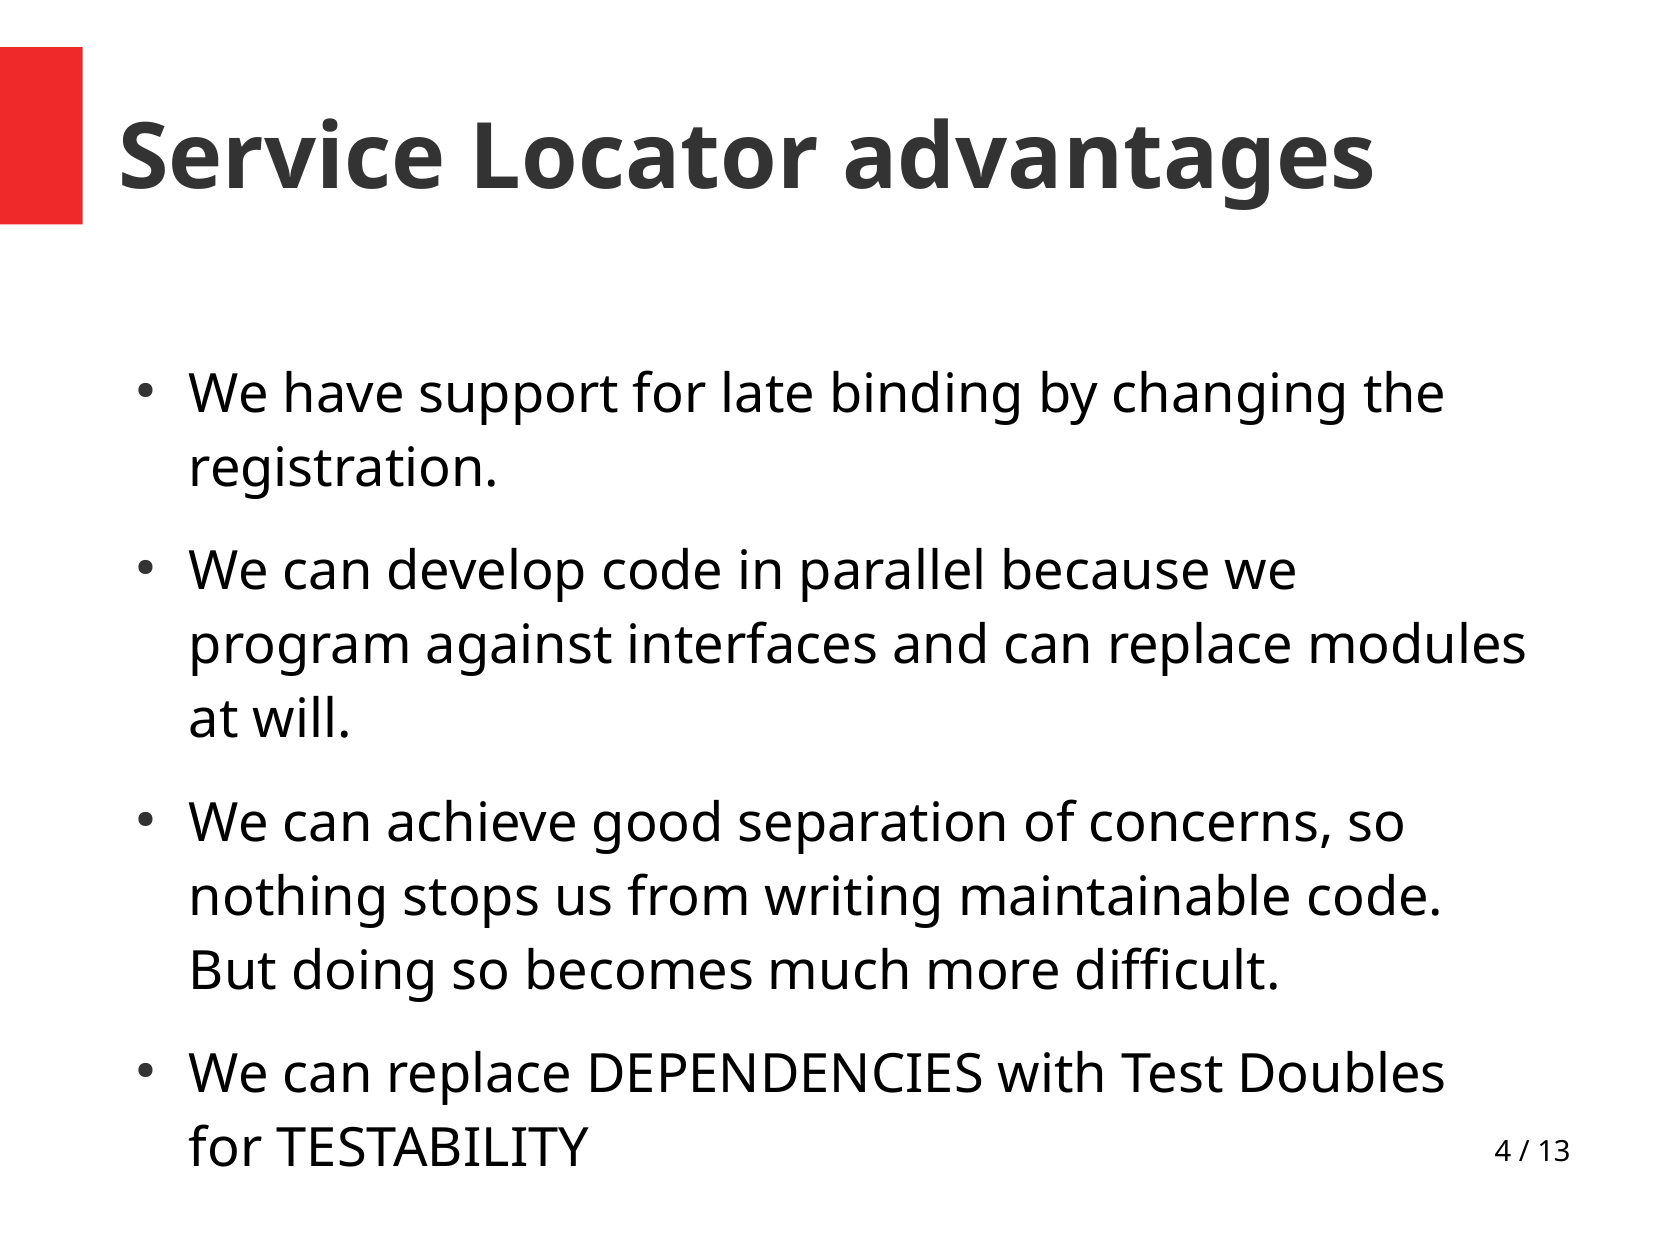

# Service Locator advantages
We have support for late binding by changing the registration.
We can develop code in parallel because we program against interfaces and can replace modules at will.
We can achieve good separation of concerns, so nothing stops us from writing maintainable code. But doing so becomes much more difficult.
We can replace DEPENDENCIES with Test Doubles for TESTABILITY
4